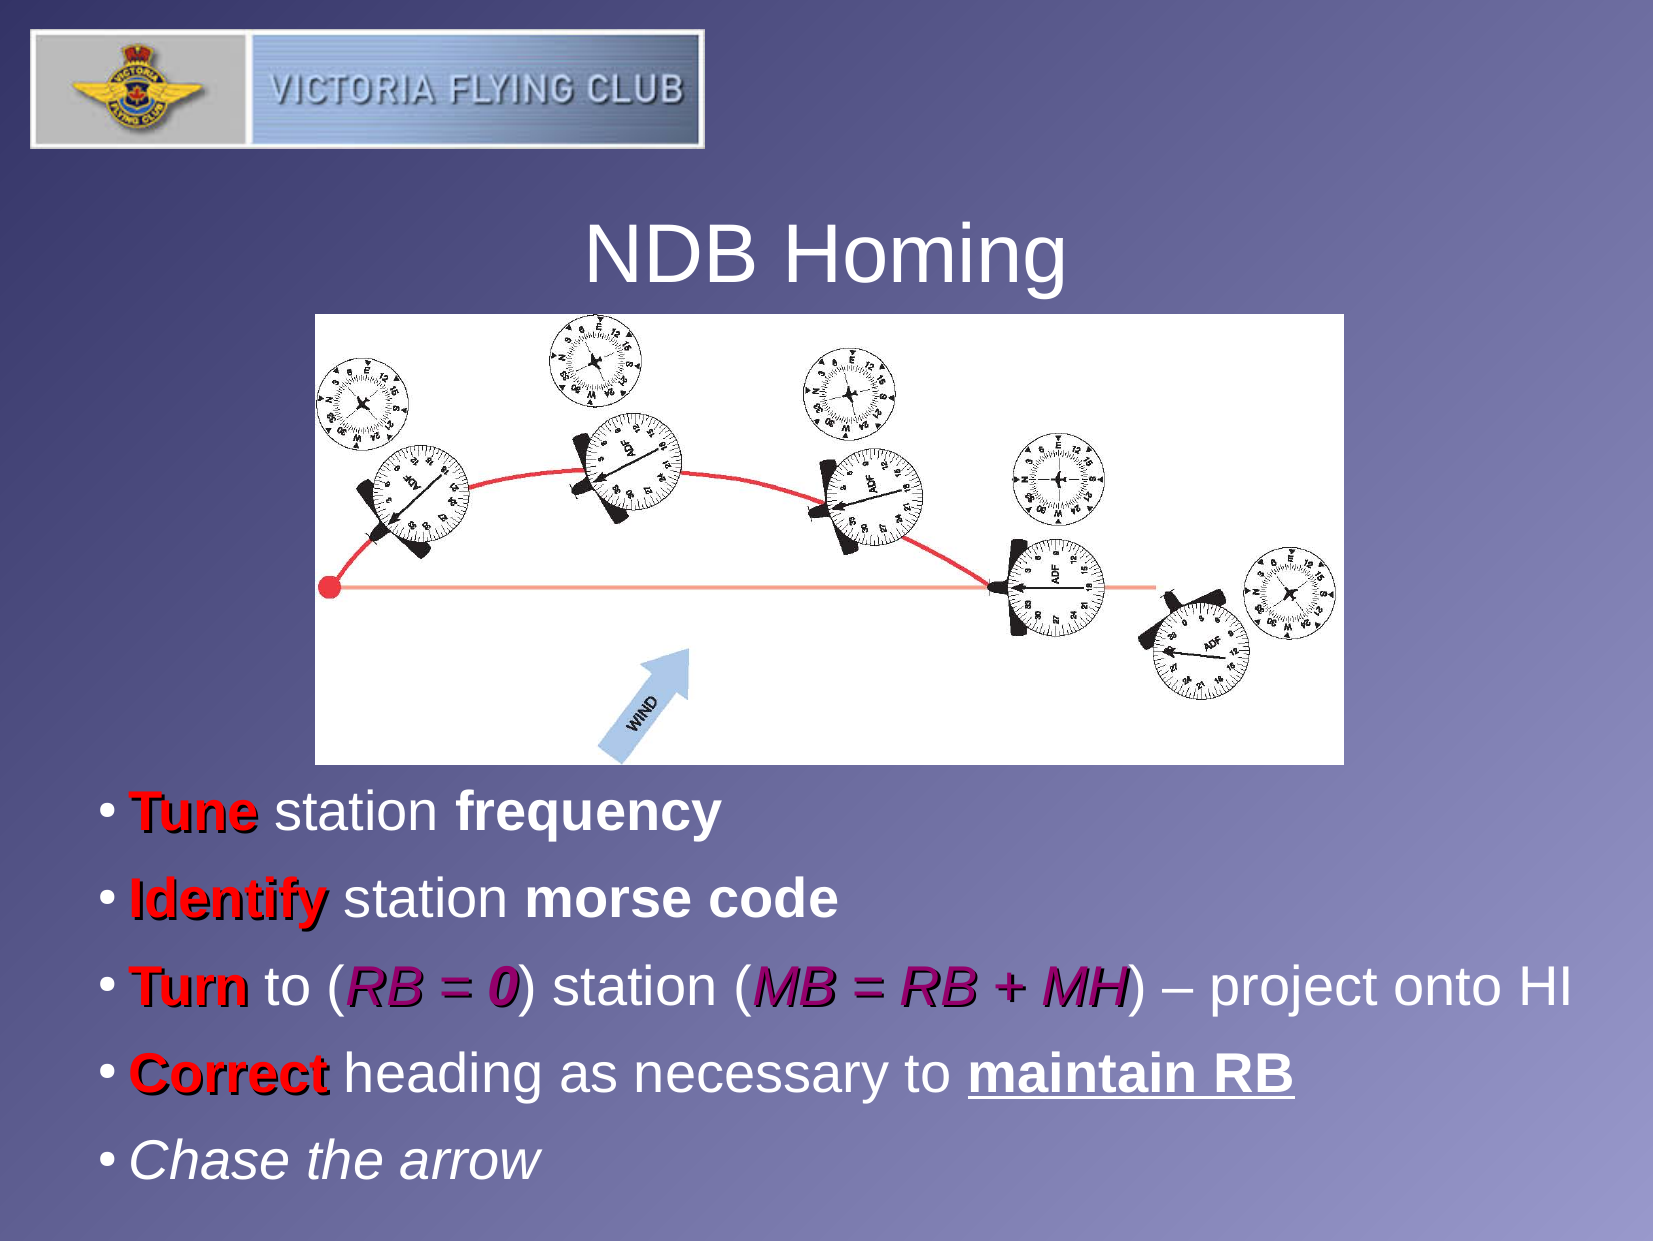

# NDB Homing
Tune station frequency
Identify station morse code
Turn to (RB = 0) station (MB = RB + MH) – project onto HI
Correct heading as necessary to maintain RB
Chase the arrow